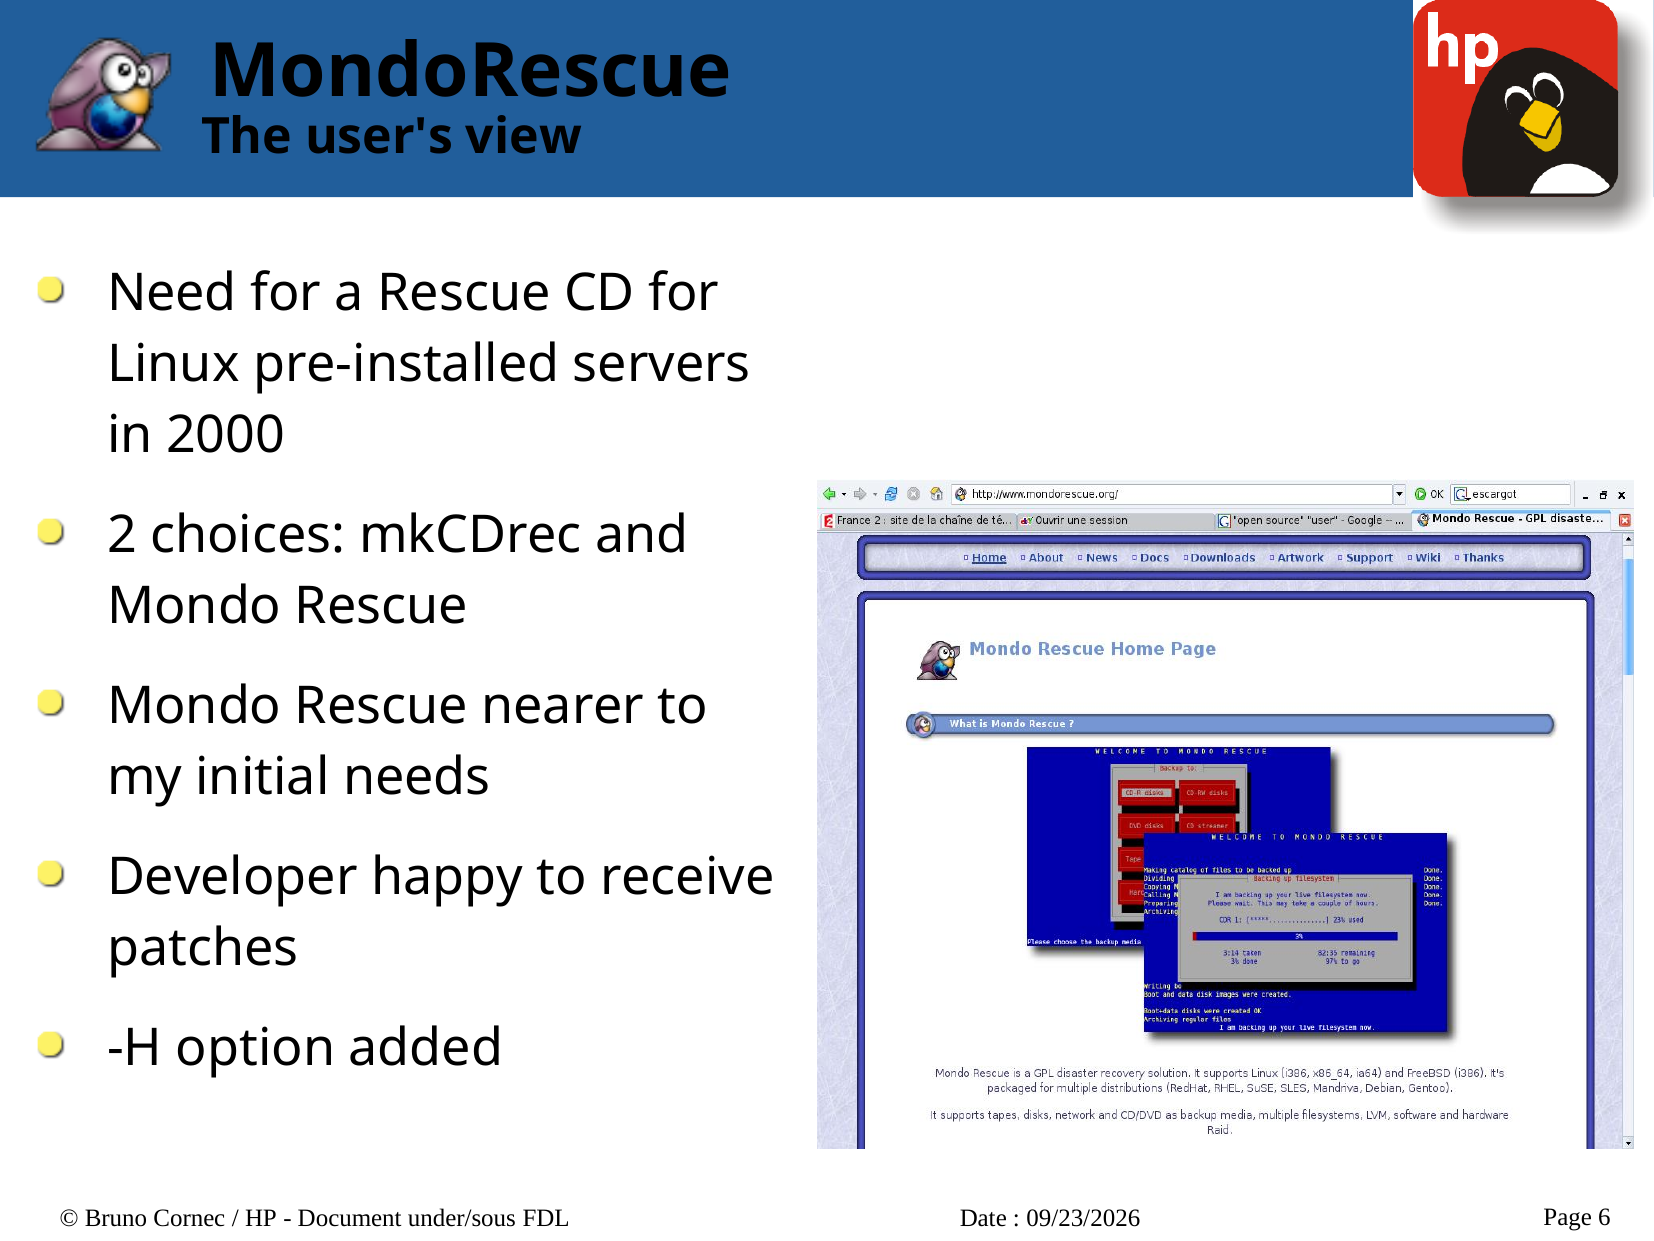

The user's view
# Need for a Rescue CD for Linux pre-installed servers in 2000
2 choices: mkCDrec and Mondo Rescue
Mondo Rescue nearer to my initial needs
Developer happy to receive patches
-H option added